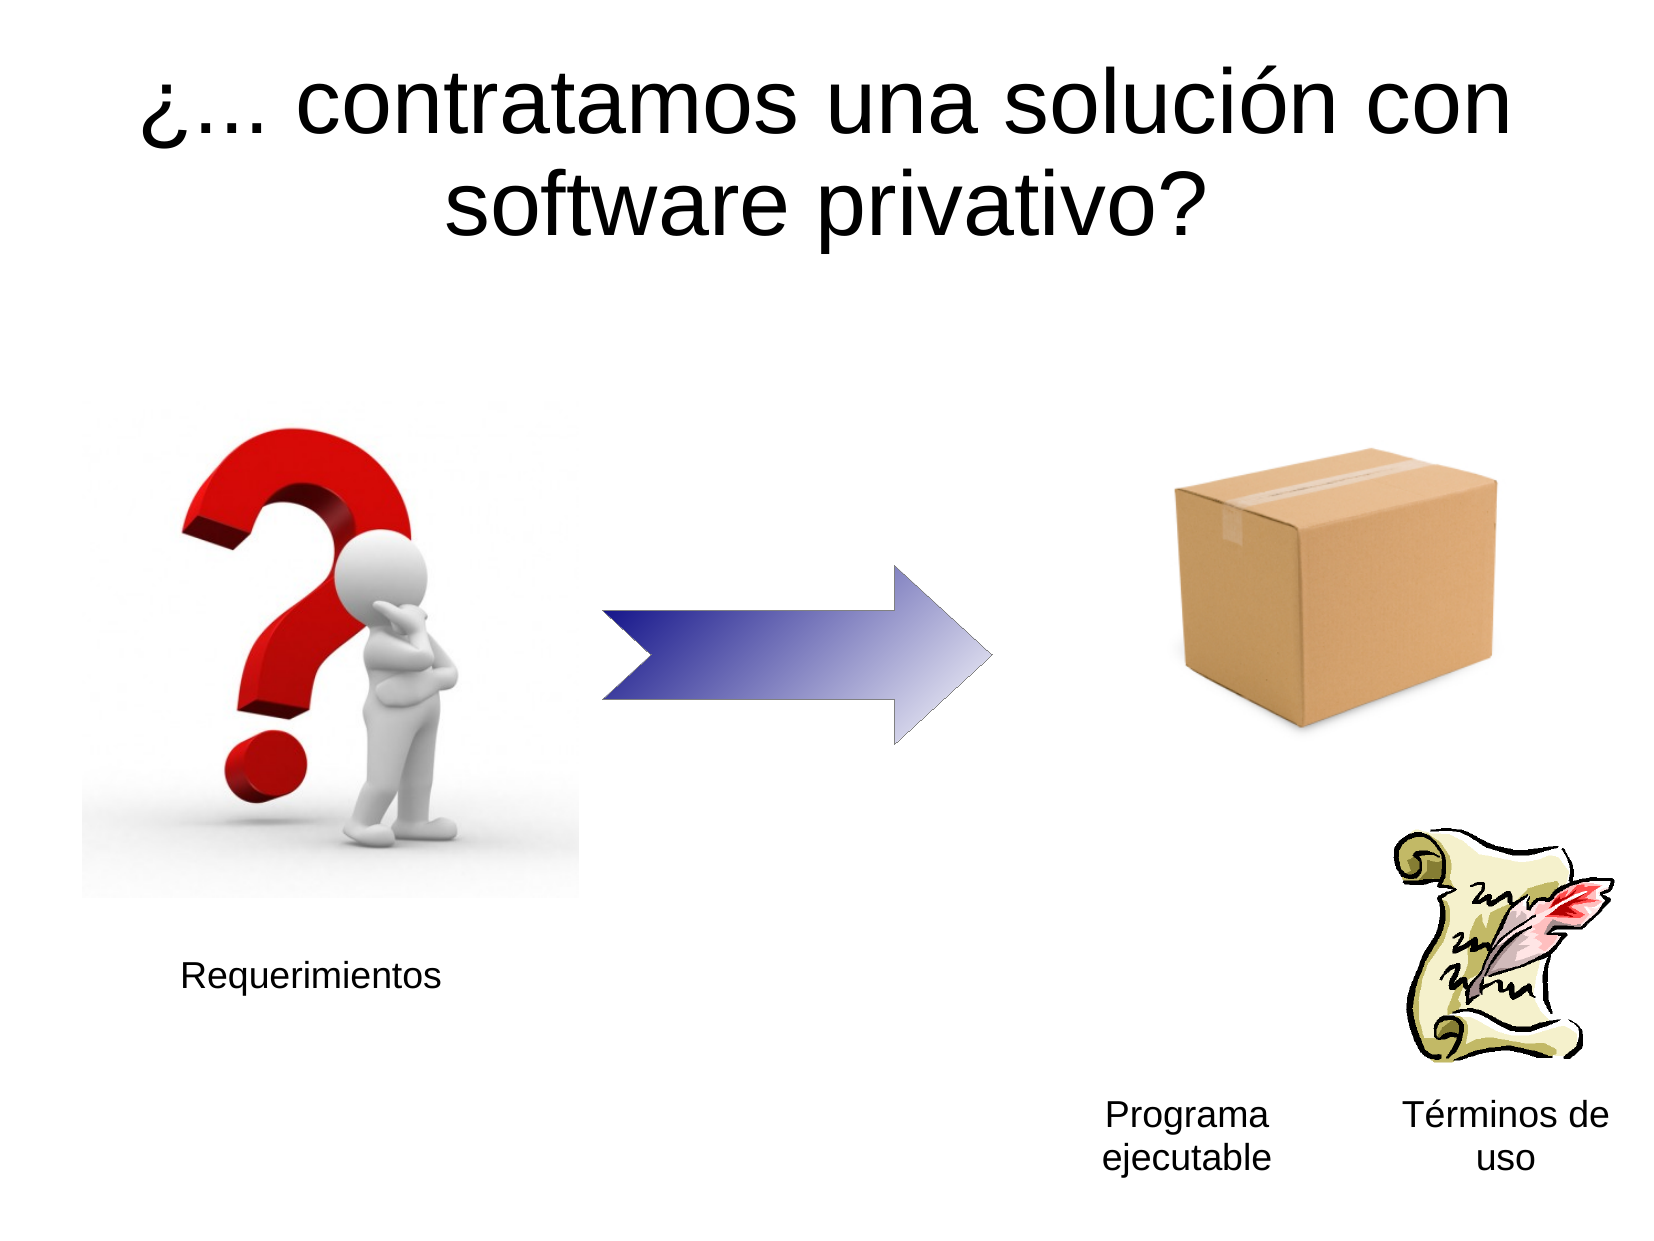

# ¿... contratamos una solución con software privativo?
Requerimientos
Programa ejecutable
Términos de uso